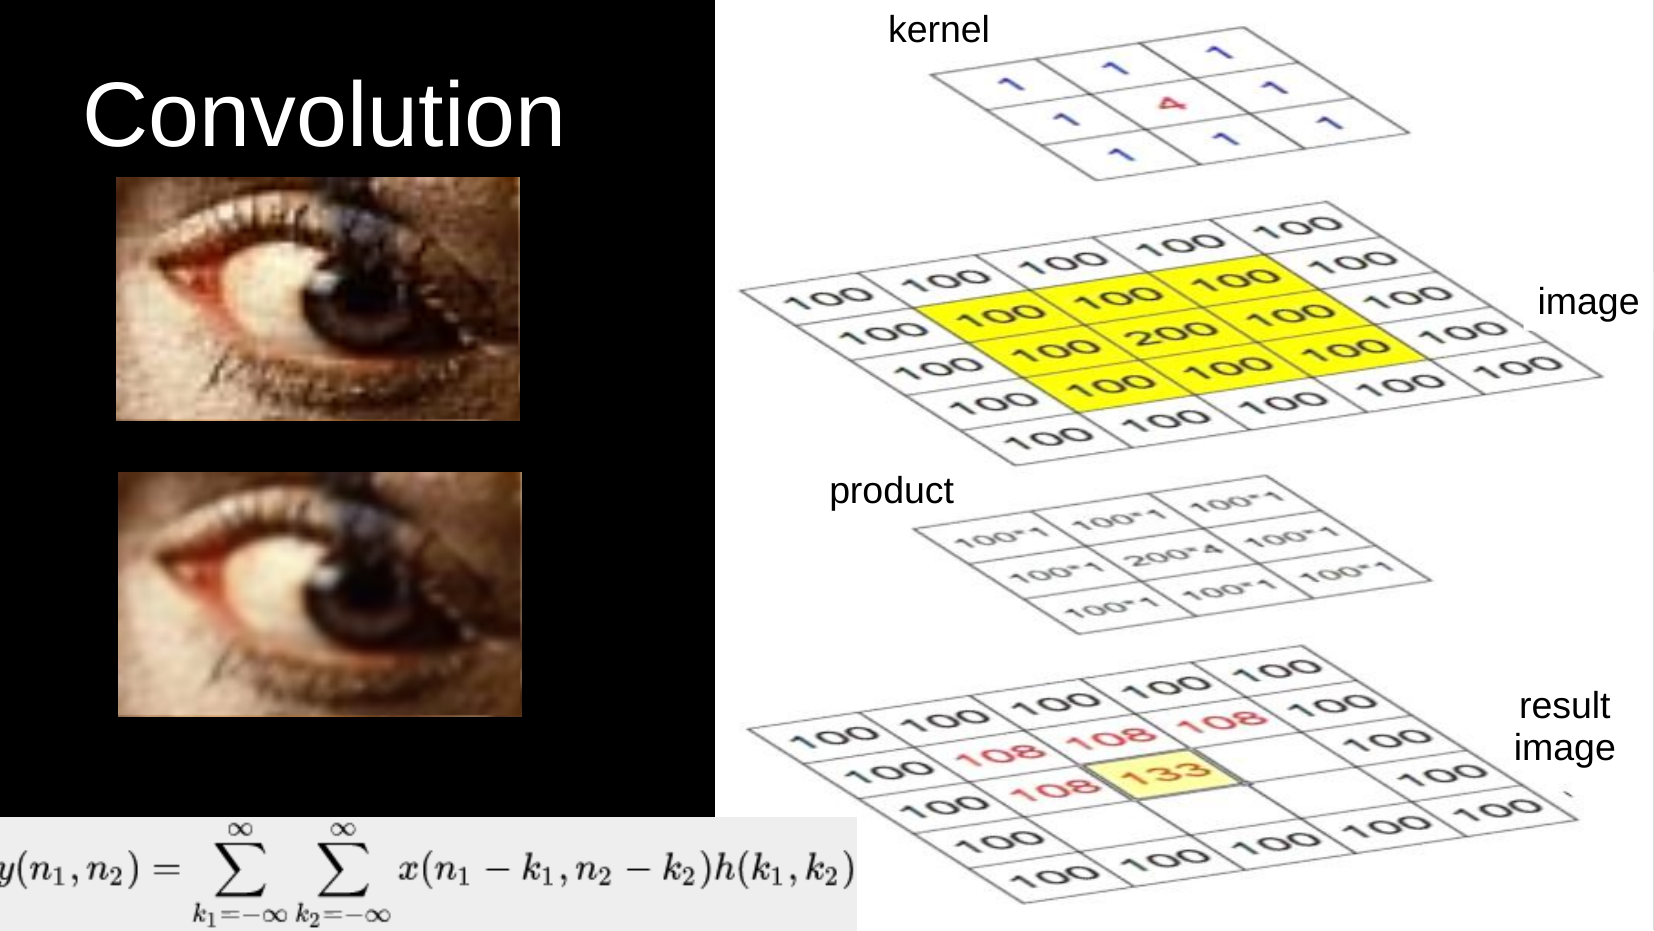

kernel
# Convolution
image
product
result
image